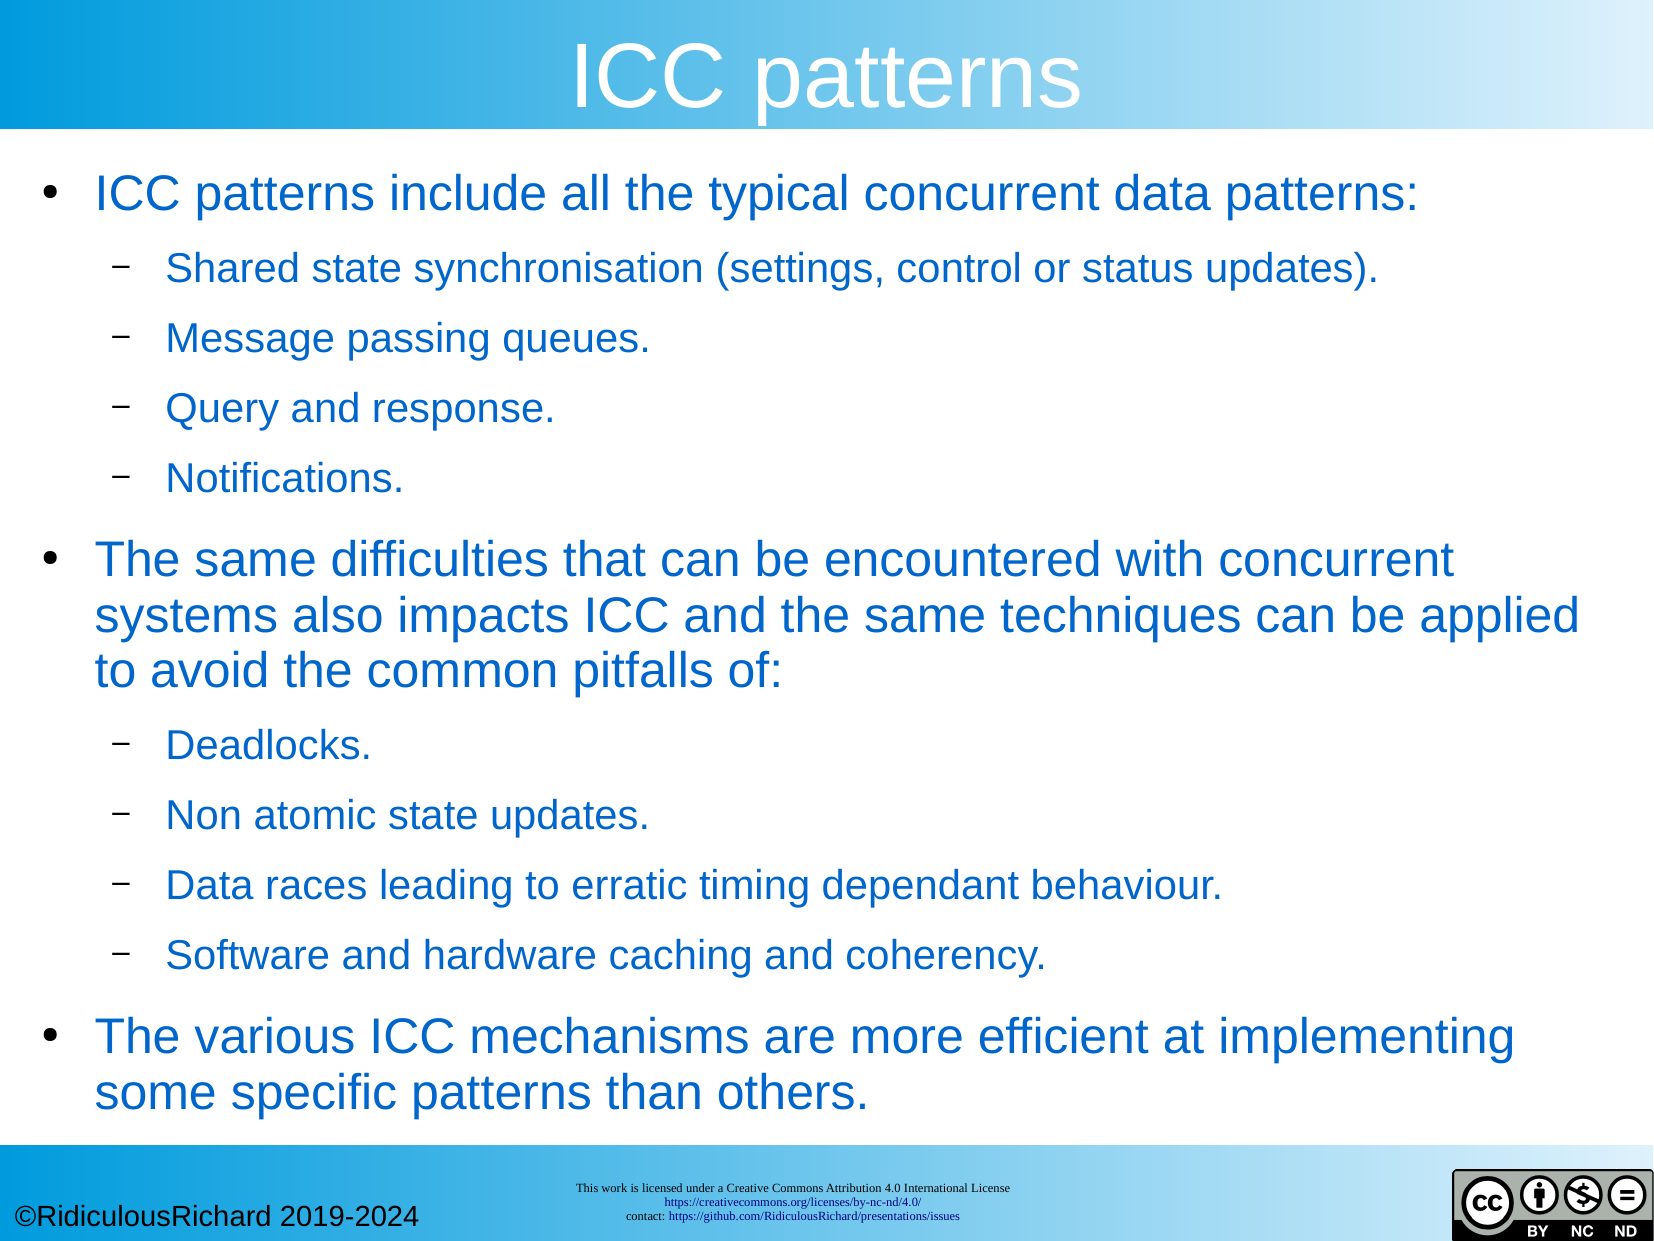

# ICC patterns
ICC patterns include all the typical concurrent data patterns:
Shared state synchronisation (settings, control or status updates).
Message passing queues.
Query and response.
Notifications.
The same difficulties that can be encountered with concurrent systems also impacts ICC and the same techniques can be applied to avoid the common pitfalls of:
Deadlocks.
Non atomic state updates.
Data races leading to erratic timing dependant behaviour.
Software and hardware caching and coherency.
The various ICC mechanisms are more efficient at implementing some specific patterns than others.